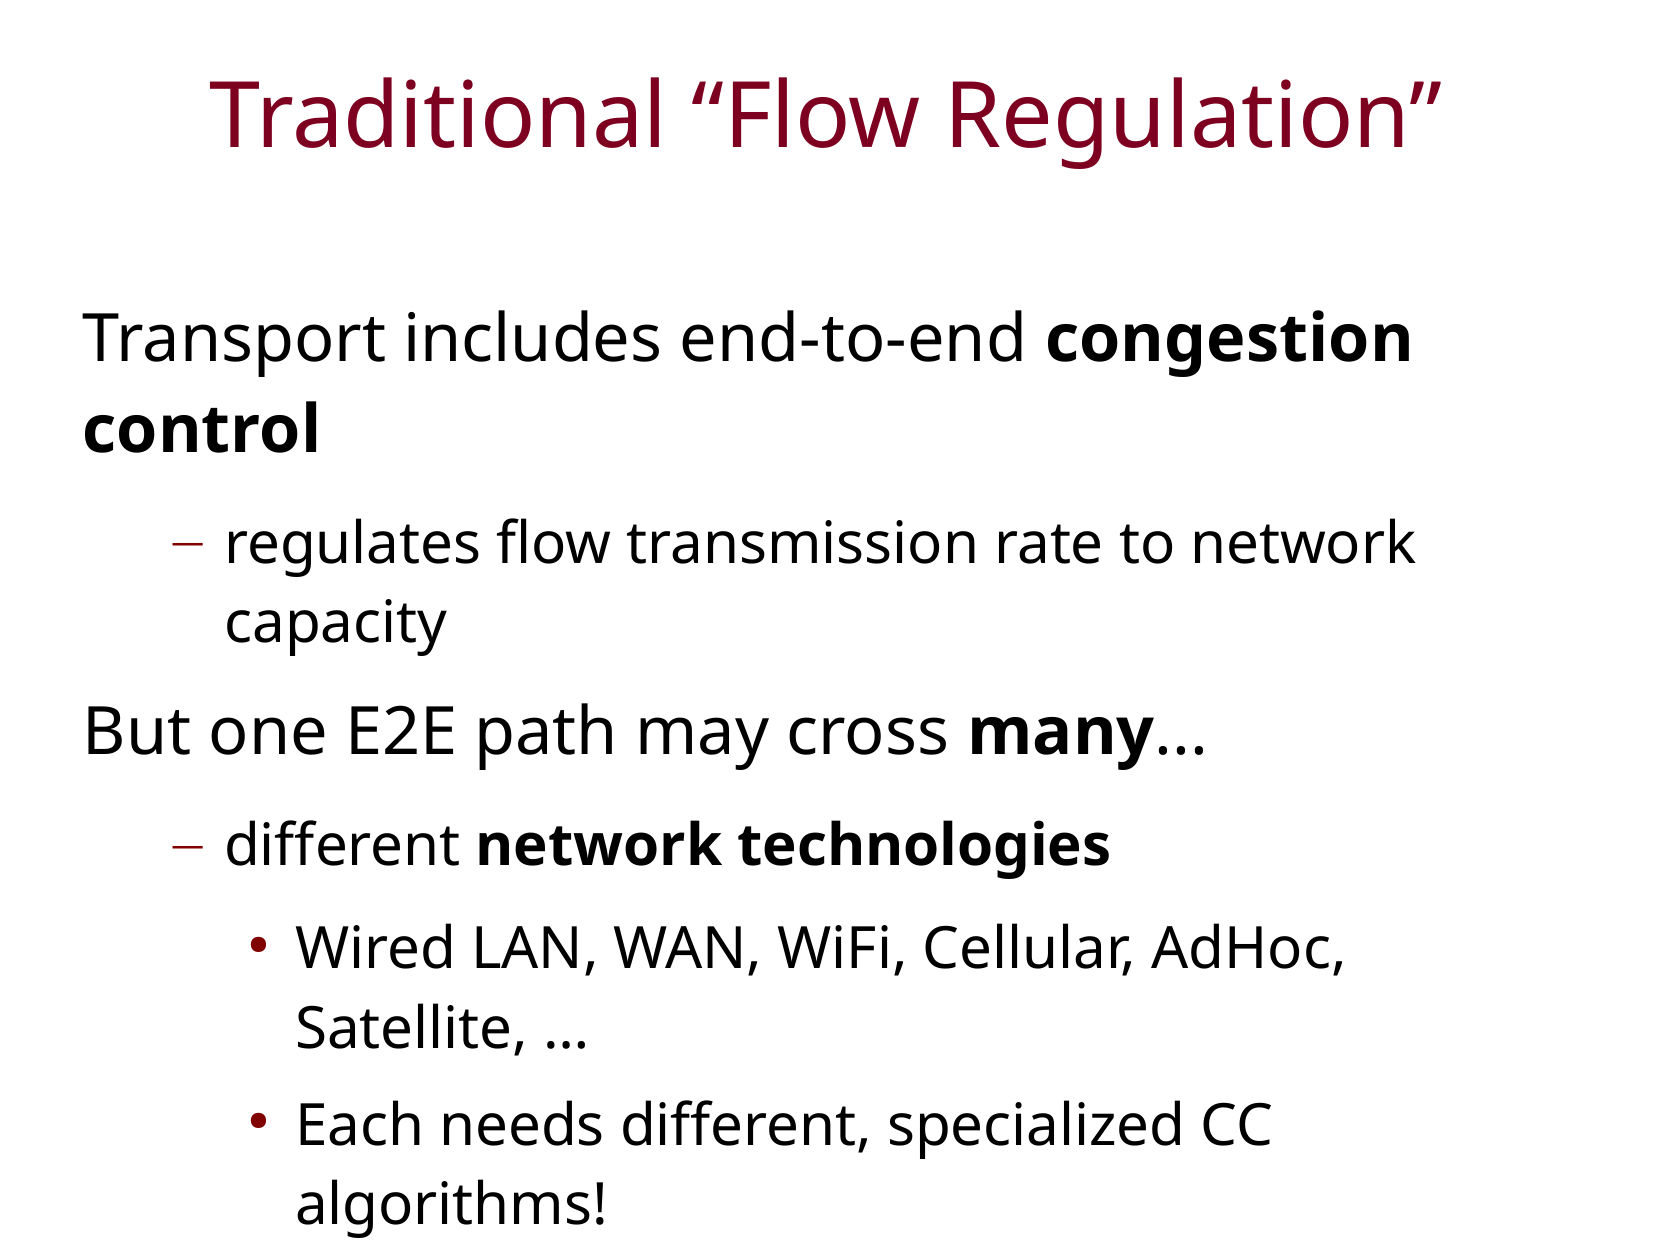

# Traditional “Flow Regulation”
Transport includes end-to-end congestion control
regulates flow transmission rate to network capacity
But one E2E path may cross many...
different network technologies
Wired LAN, WAN, WiFi, Cellular, AdHoc, Satellite, …
Each needs different, specialized CC algorithms!
different administrative domains
Each cares about CC algorithm in use!
Can't tune performance, fairness in one domain
w/o affecting other domains, E2E semantics [RFC3515]